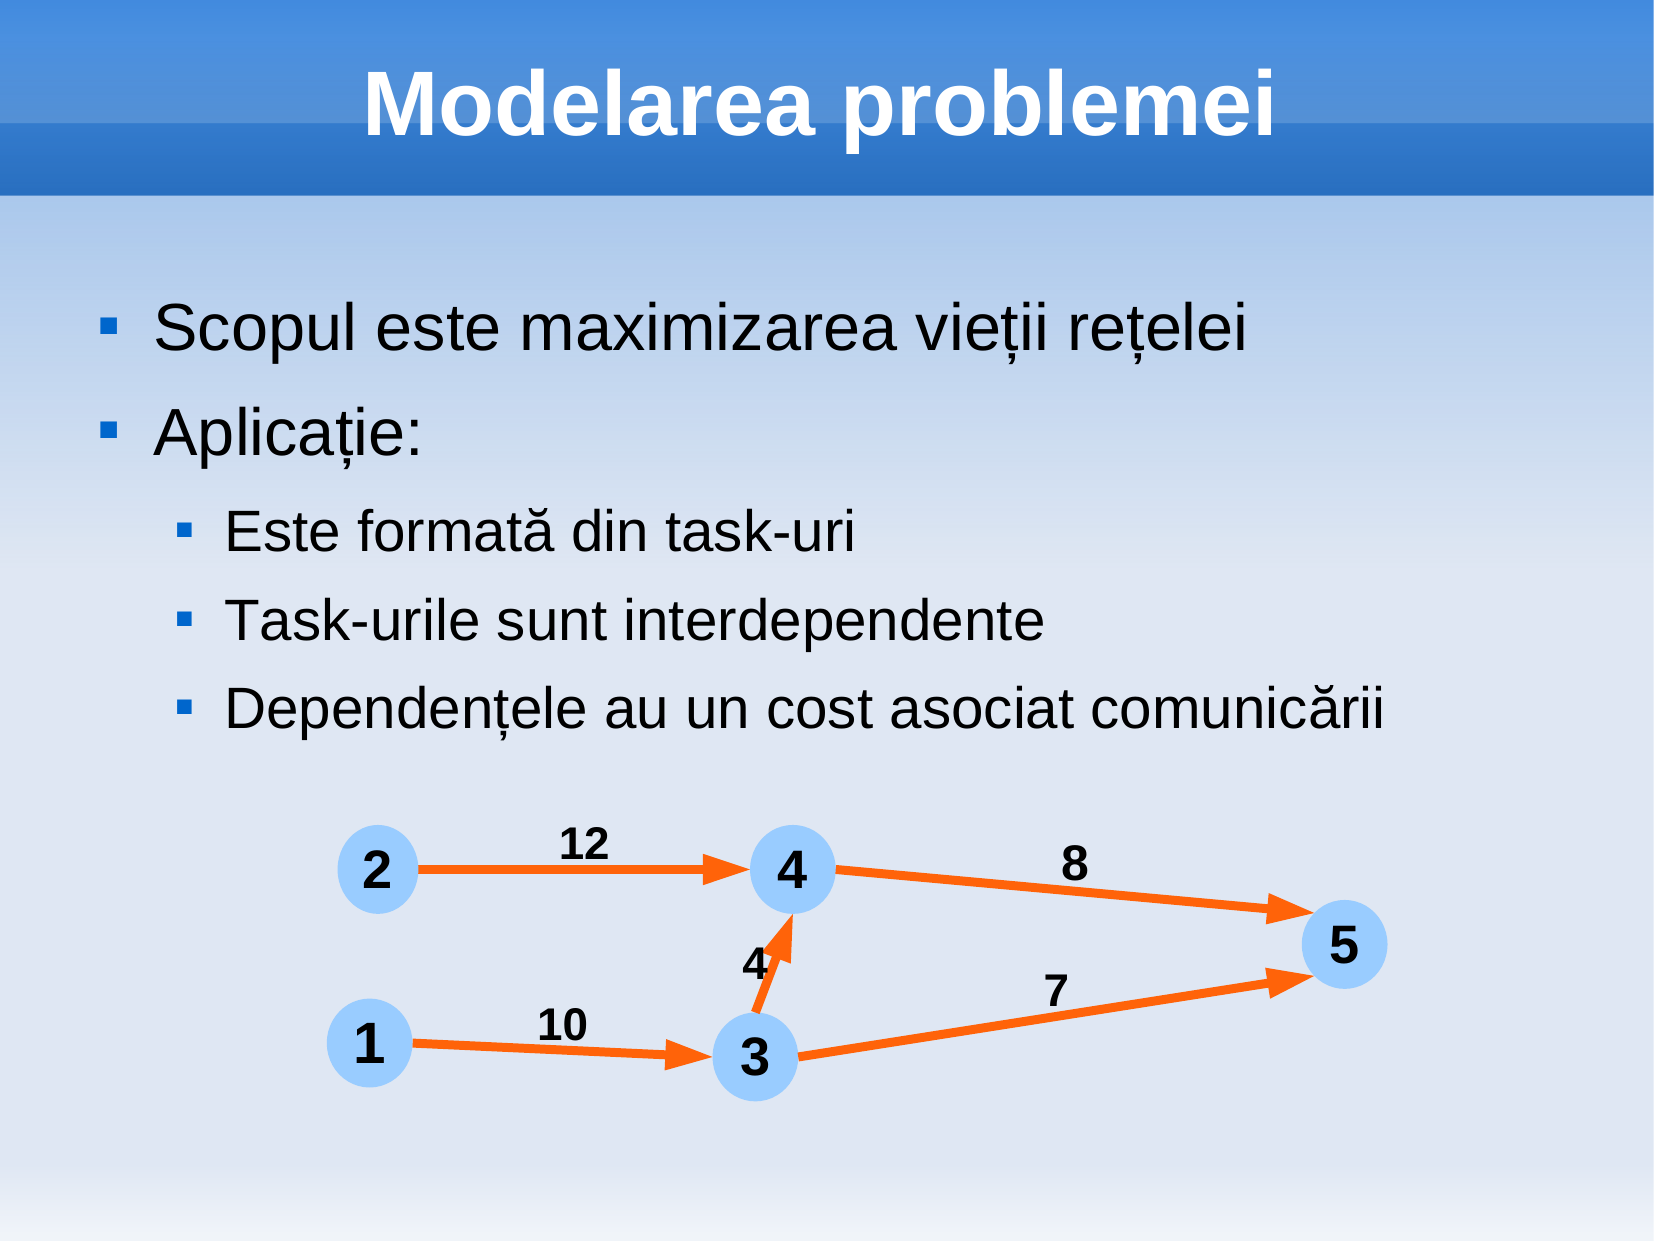

# Modelarea problemei
Scopul este maximizarea vieții rețelei
Aplicație:
Este formată din task-uri
Task-urile sunt interdependente
Dependențele au un cost asociat comunicării
2
4
5
1
3